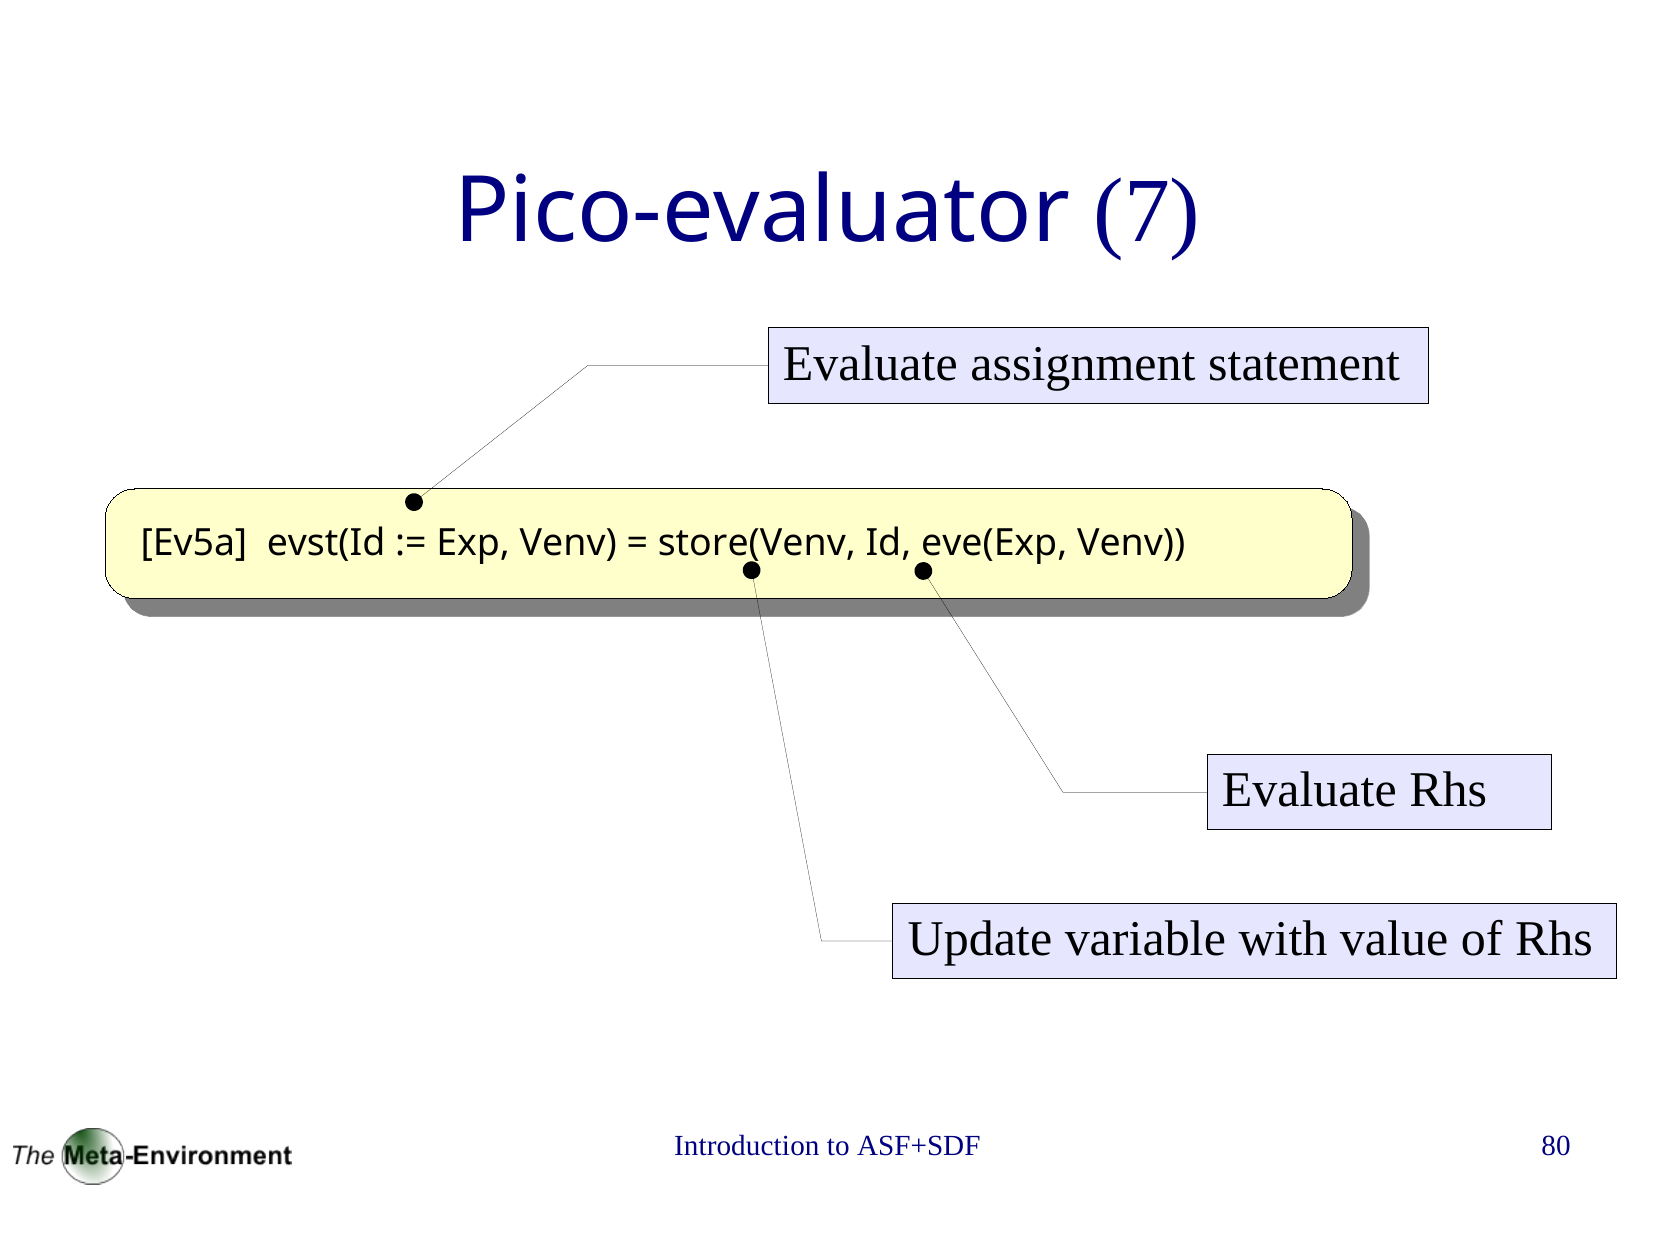

# Pico-evaluator (7)
[Ev5a] evst(Id := Exp, Venv) = store(Venv, Id, eve(Exp, Venv))
80